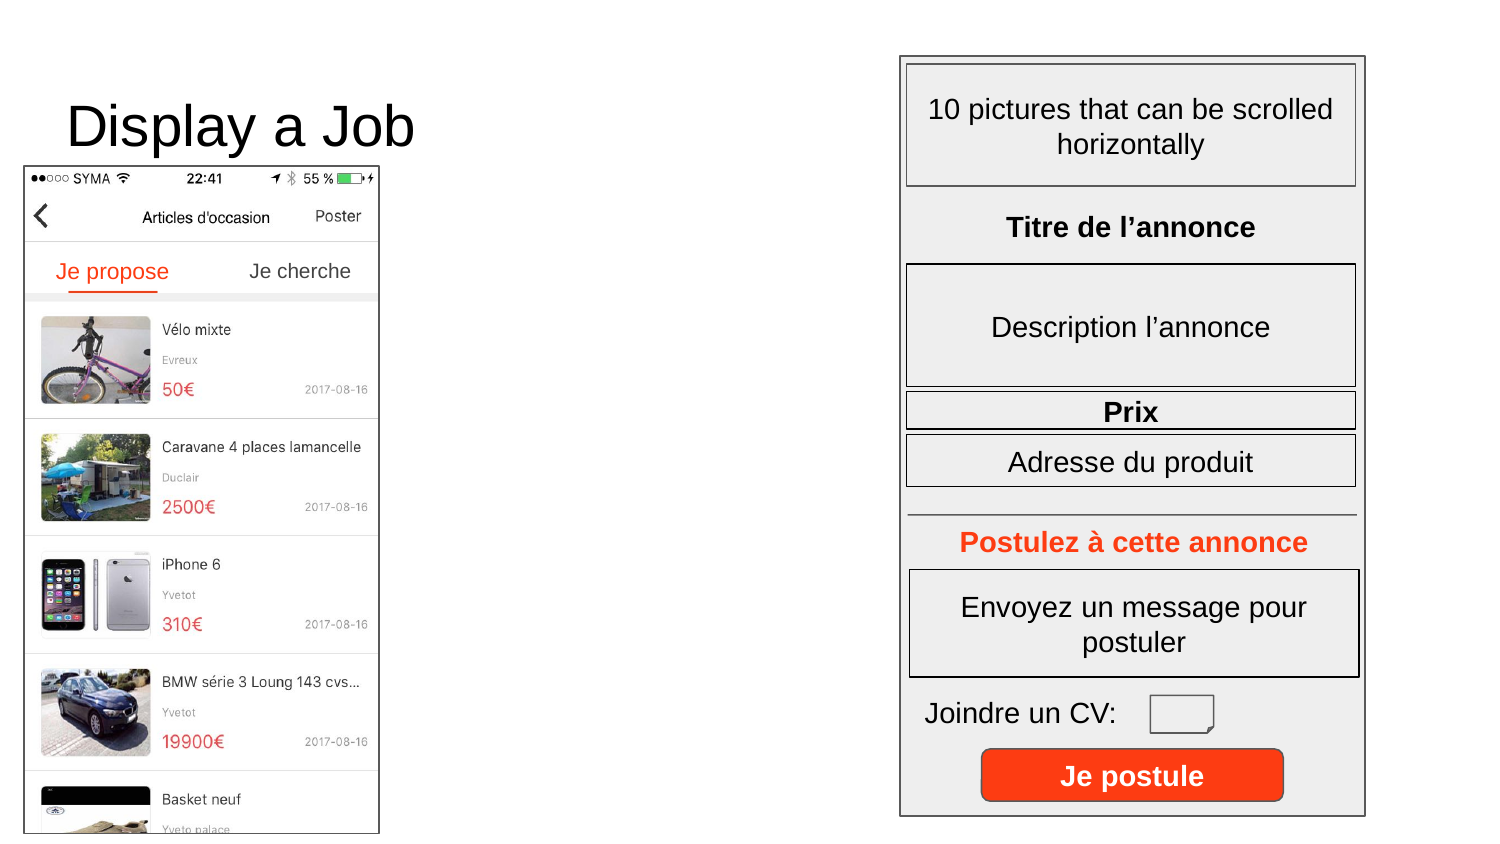

10 pictures that can be scrolled horizontally
# Display a Job
Titre de l’annonce
Je propose
Je cherche
Description l’annonce
Prix
Adresse du produit
Postulez à cette annonce
Envoyez un message pour postuler
Joindre un CV:
Je postule